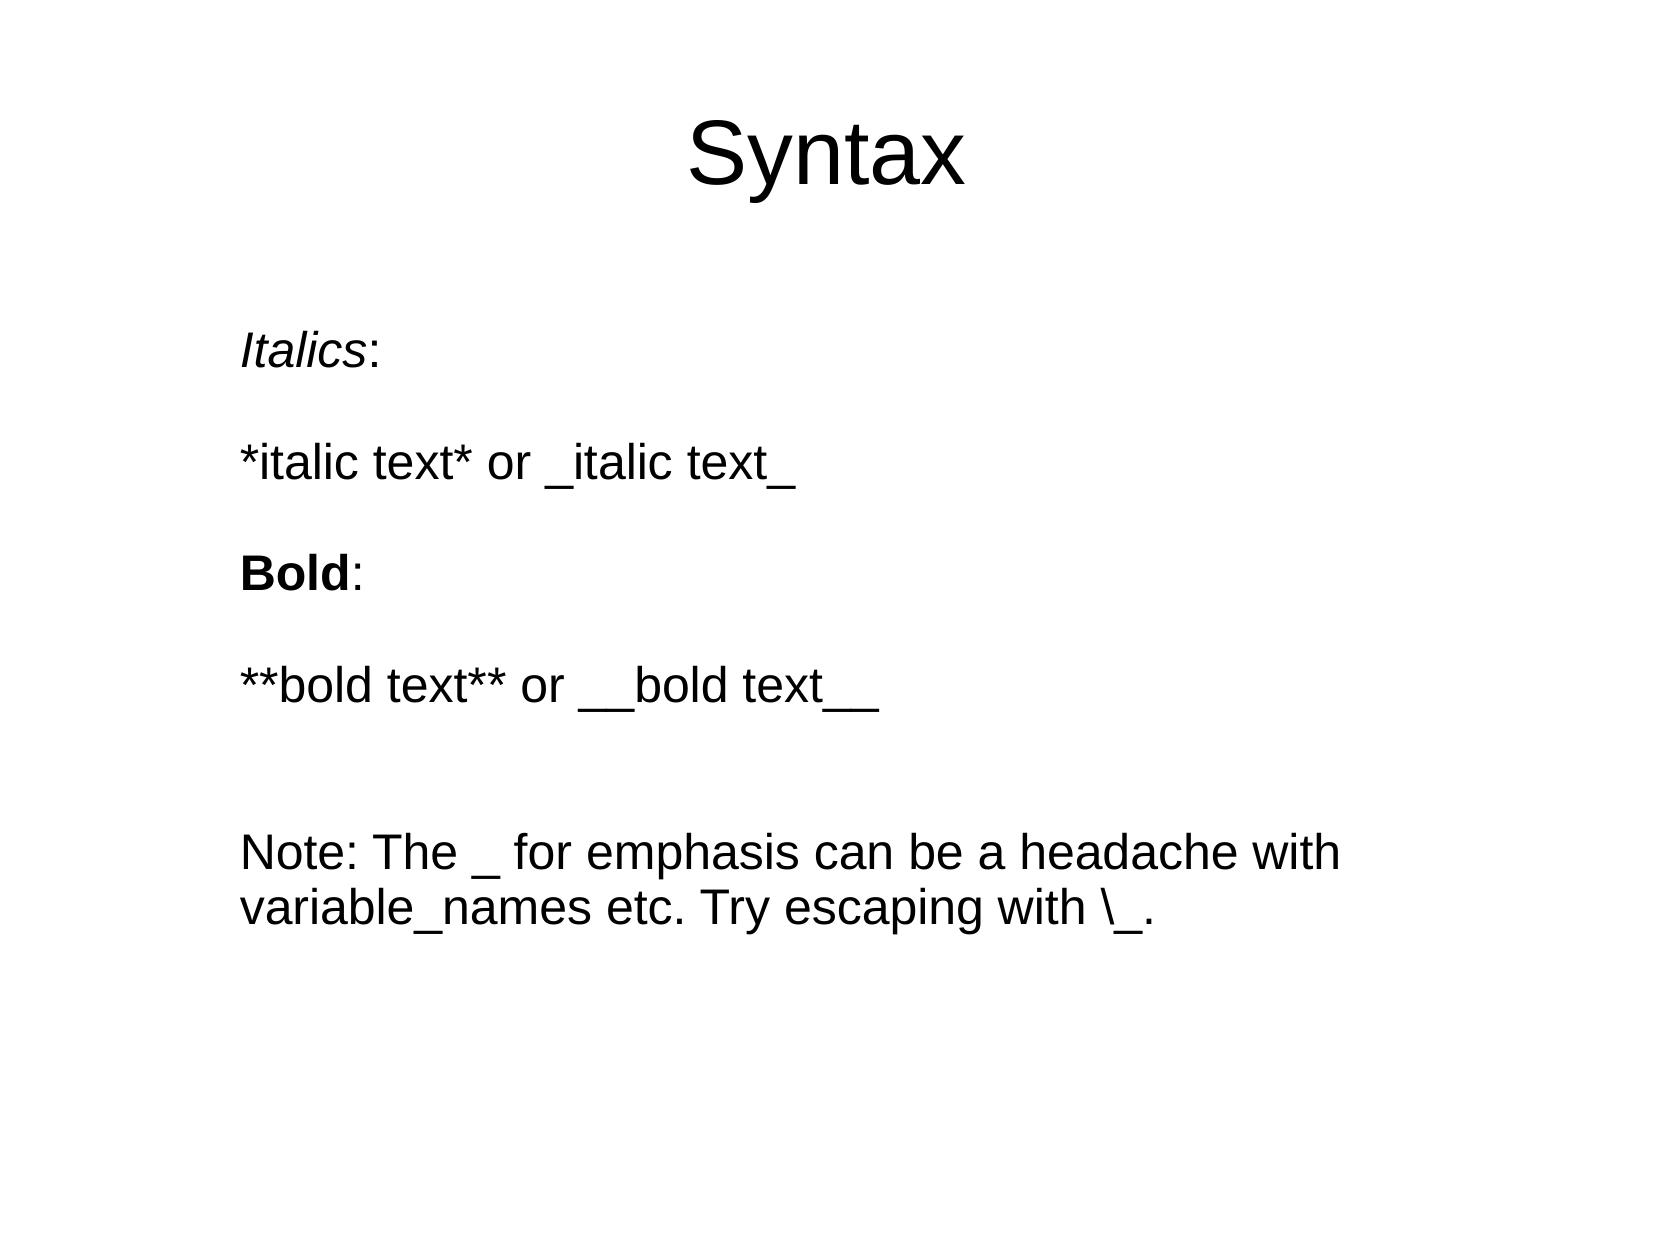

# Syntax
Italics:
*italic text* or _italic text_
Bold:
**bold text** or __bold text__
Note: The _ for emphasis can be a headache with
variable_names etc. Try escaping with \_.